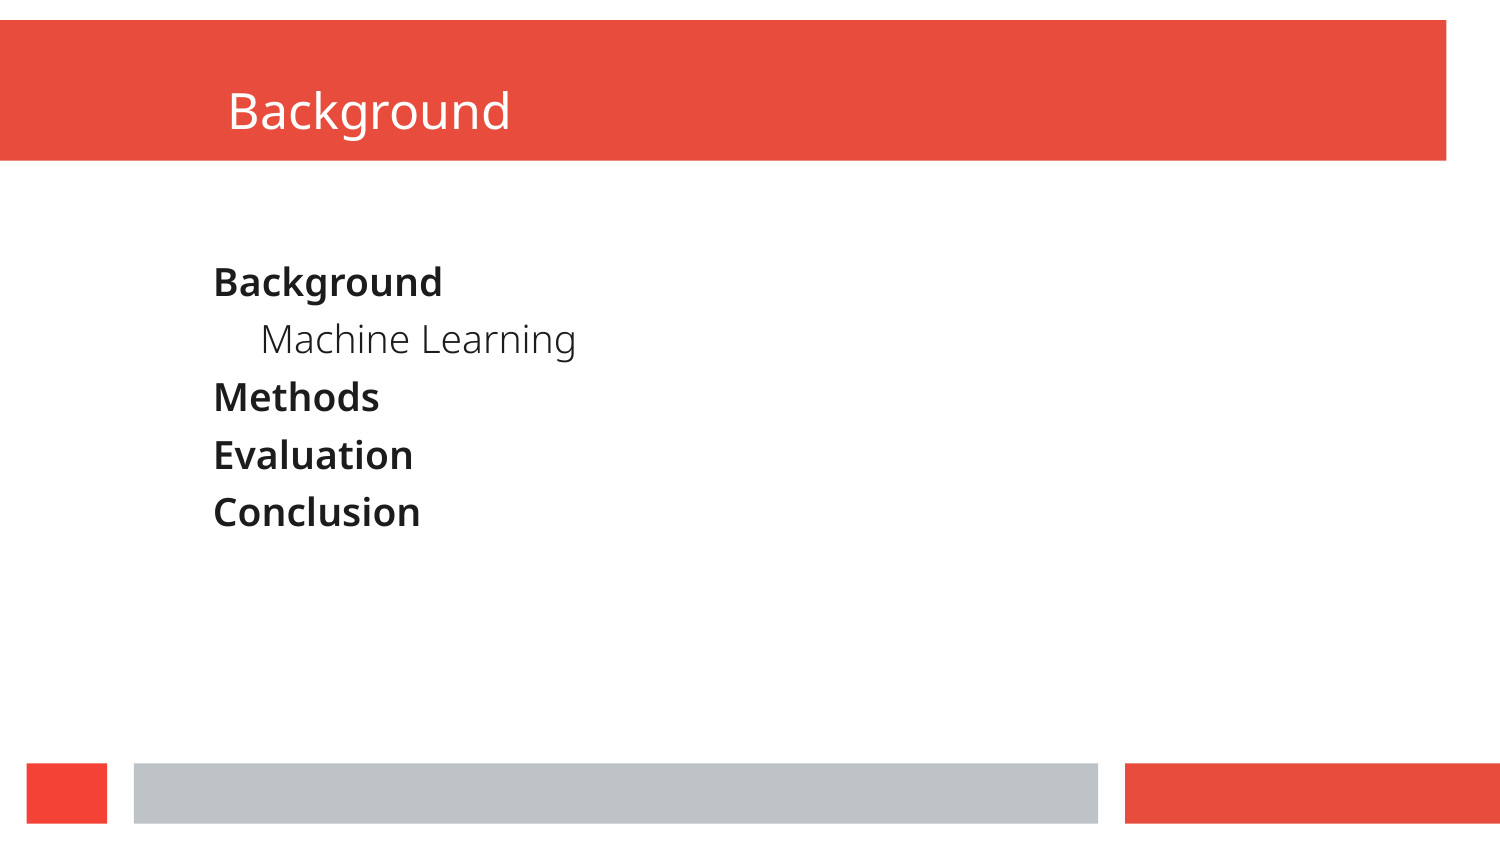

# Background
Background
Machine Learning
Methods
Evaluation
Conclusion